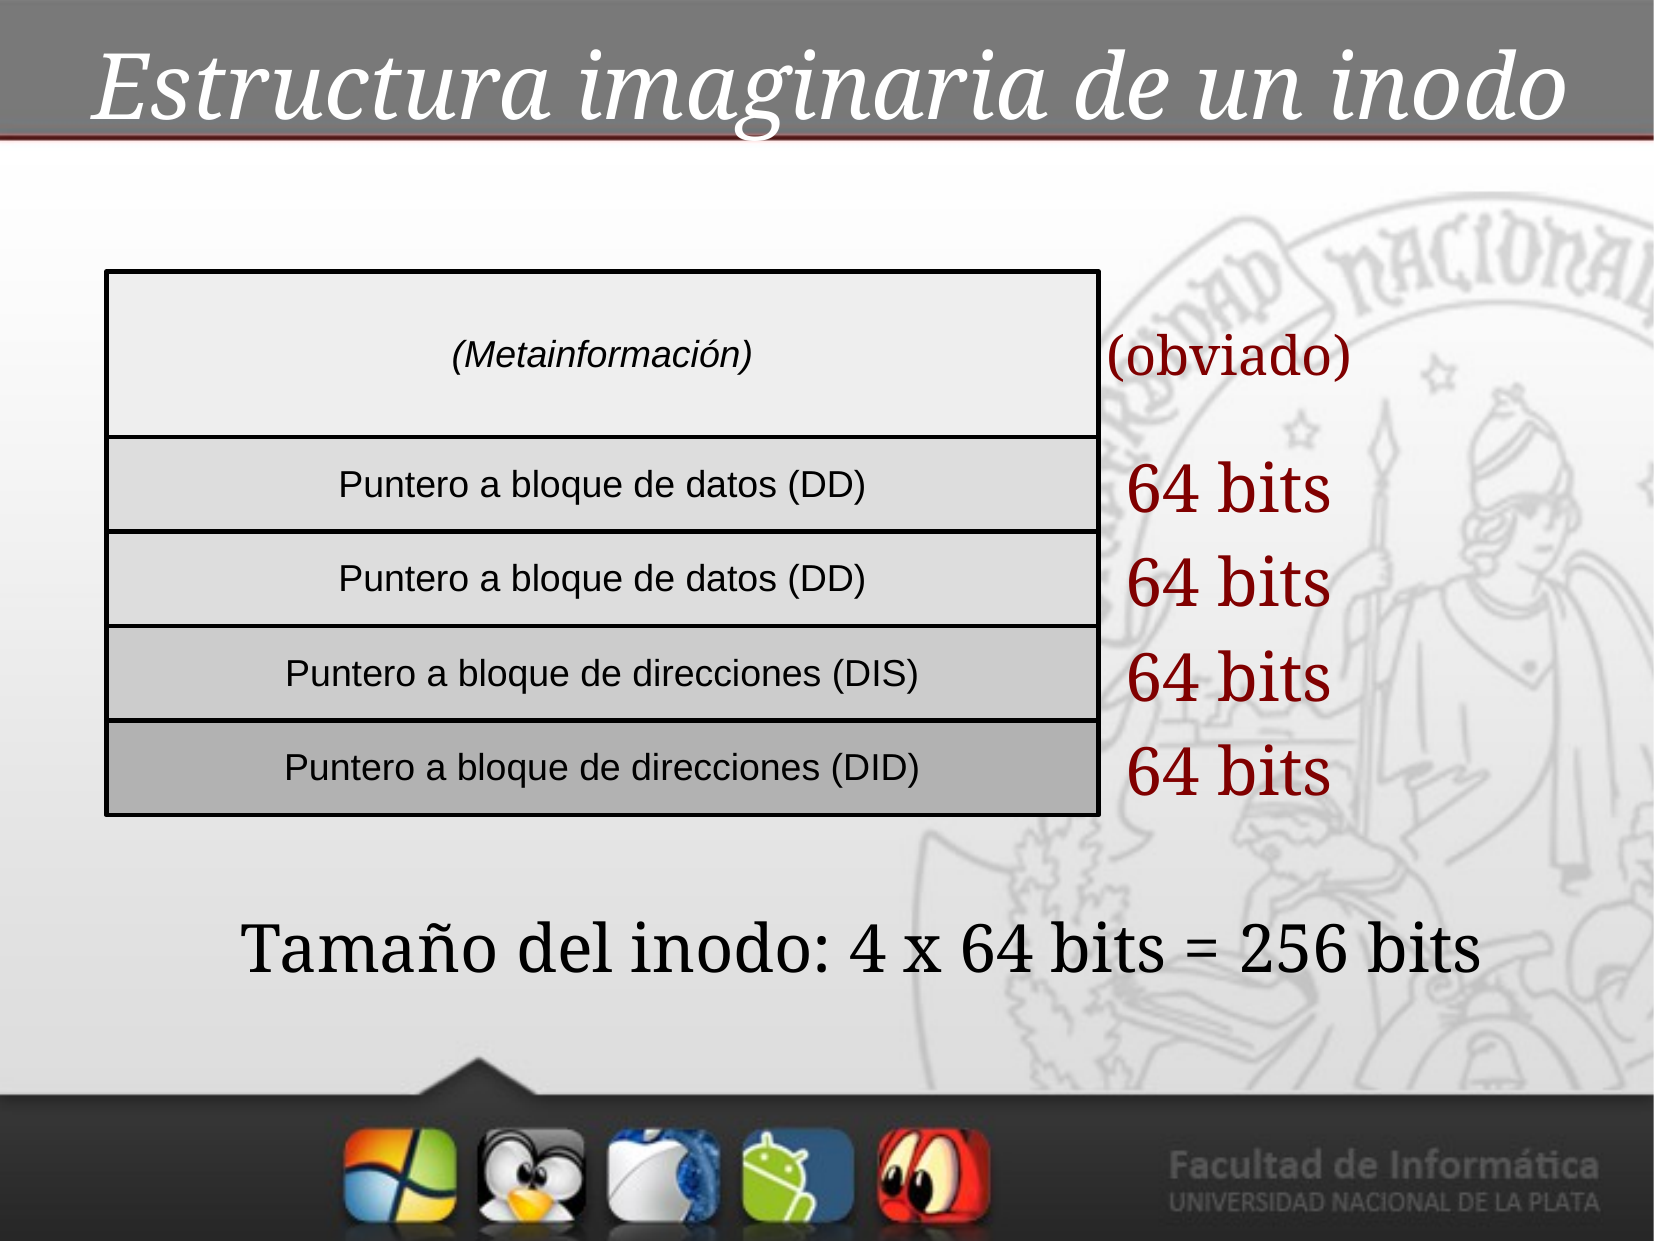

# Estructura imaginaria de un inodo
(Metainformación)
Puntero a bloque de datos (DD)
Puntero a bloque de datos (DD)
Puntero a bloque de direcciones (DIS)
Puntero a bloque de direcciones (DID)
(obviado)
64 bits
64 bits
64 bits
64 bits
Tamaño del inodo: 4 x 64 bits = 256 bits